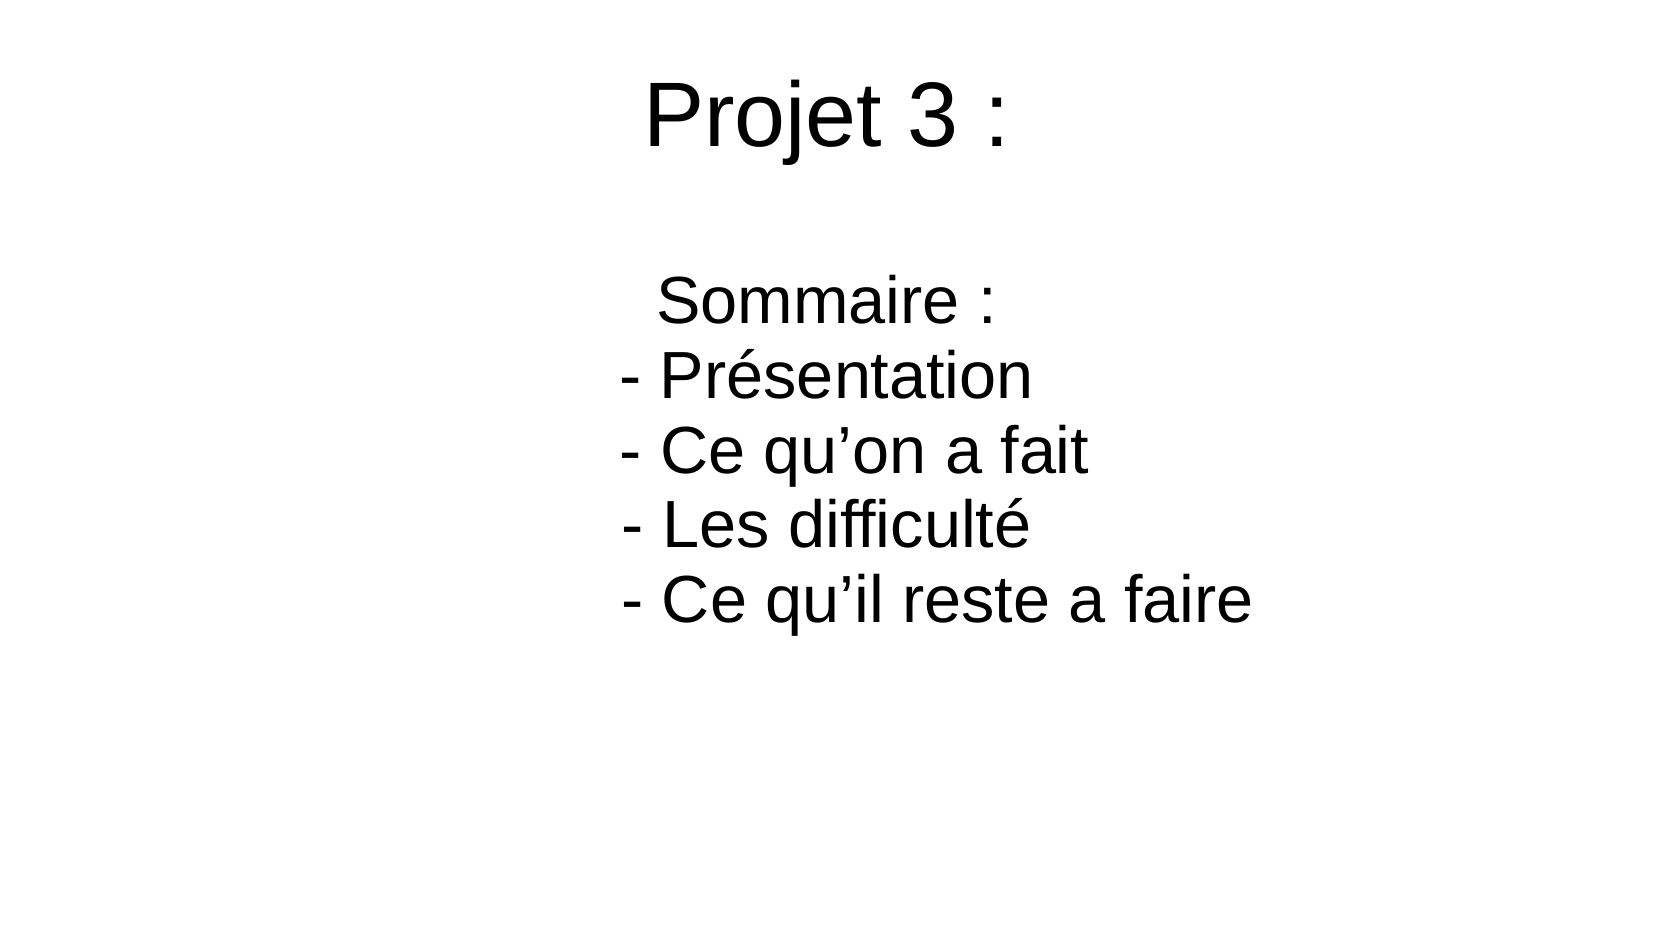

# Projet 3 :
Sommaire :
- Présentation
 - Ce qu’on a fait
- Les difficulté
 - Ce qu’il reste a faire